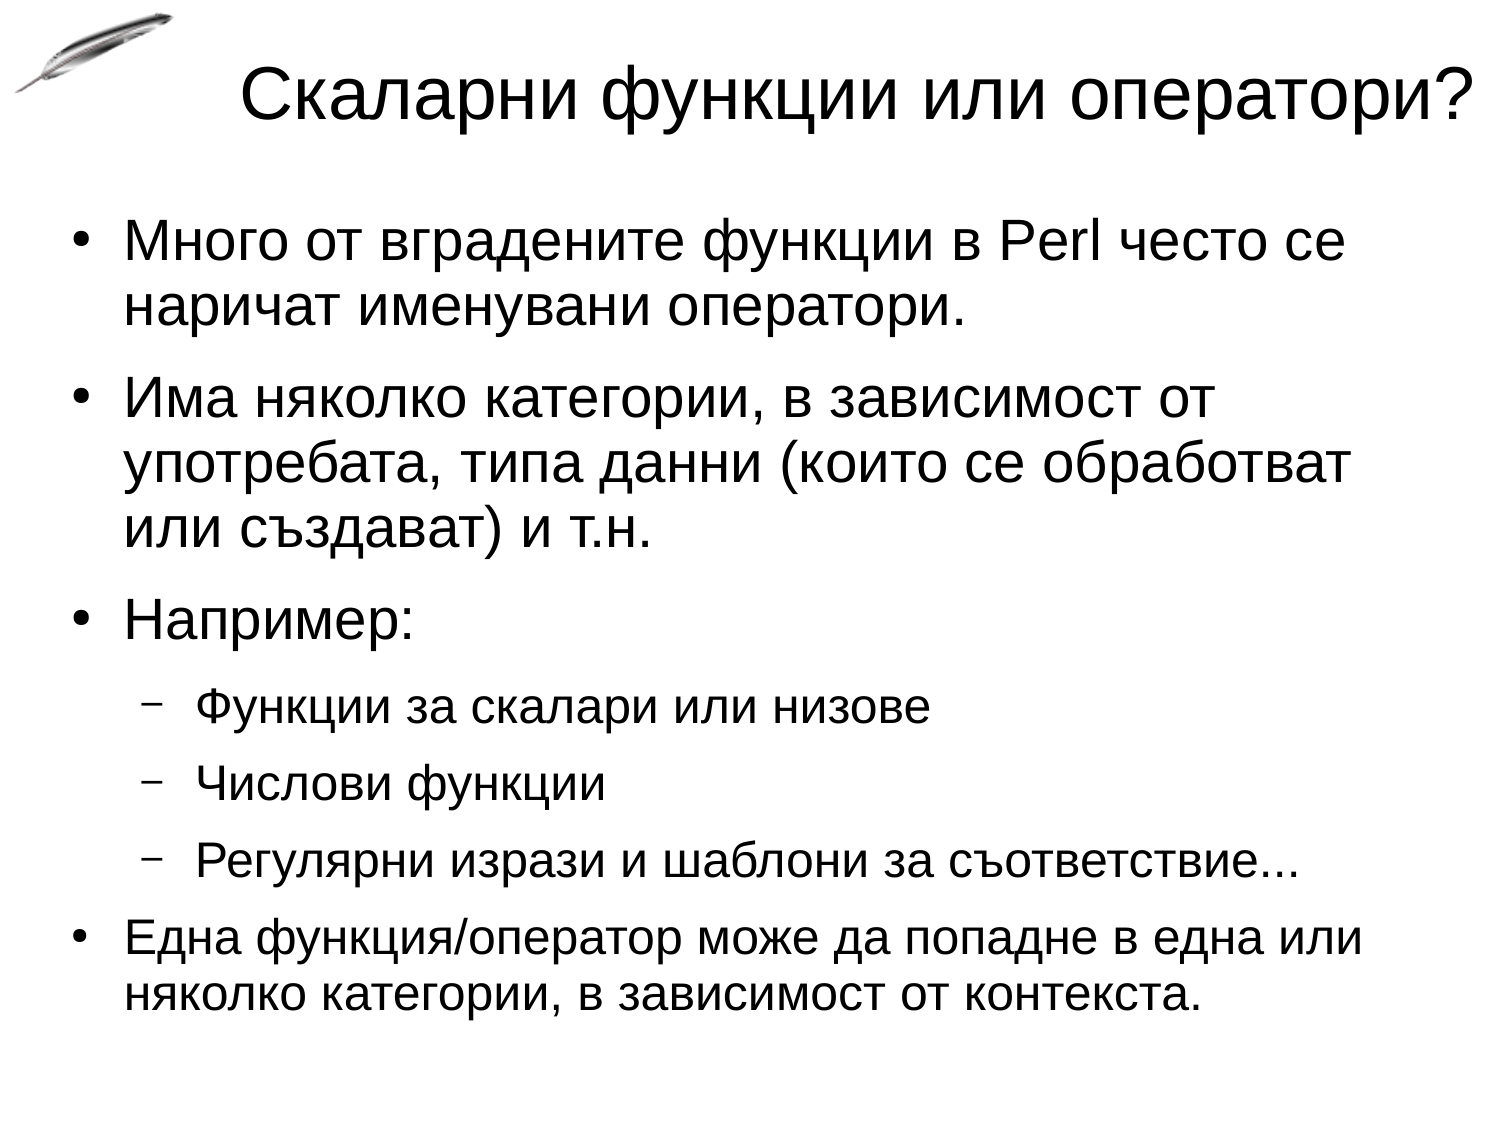

# Скаларни функции или оператори?
Много от вградените функции в Perl често се наричат именувани оператори.
Има няколко категории, в зависимост от употребата, типа данни (които се обработват или създават) и т.н.
Например:
Функции за скалари или низове
Числови функции
Регулярни изрази и шаблони за съответствие...
Една функция/оператор може да попадне в една или няколко категории, в зависимост от контекста.